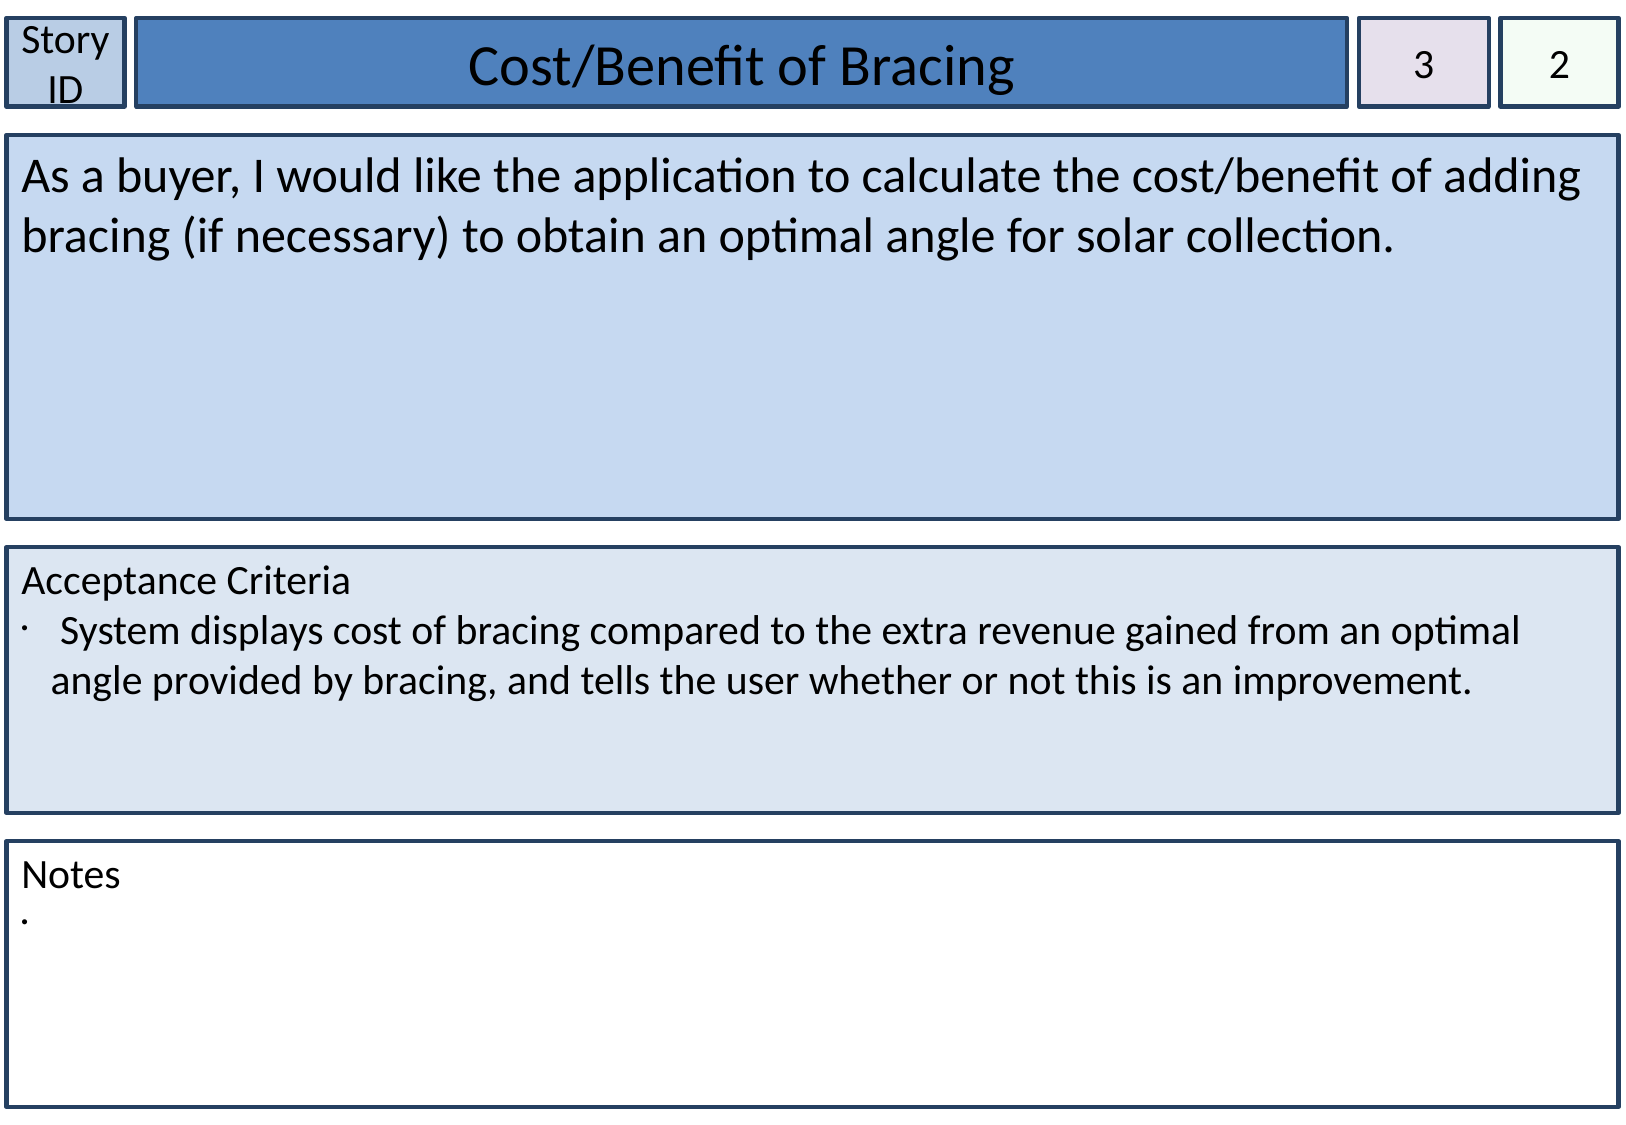

Story ID
Cost/Benefit of Bracing
3
2
As a buyer, I would like the application to calculate the cost/benefit of adding bracing (if necessary) to obtain an optimal angle for solar collection.
#
Acceptance Criteria
 System displays cost of bracing compared to the extra revenue gained from an optimal angle provided by bracing, and tells the user whether or not this is an improvement.
Notes